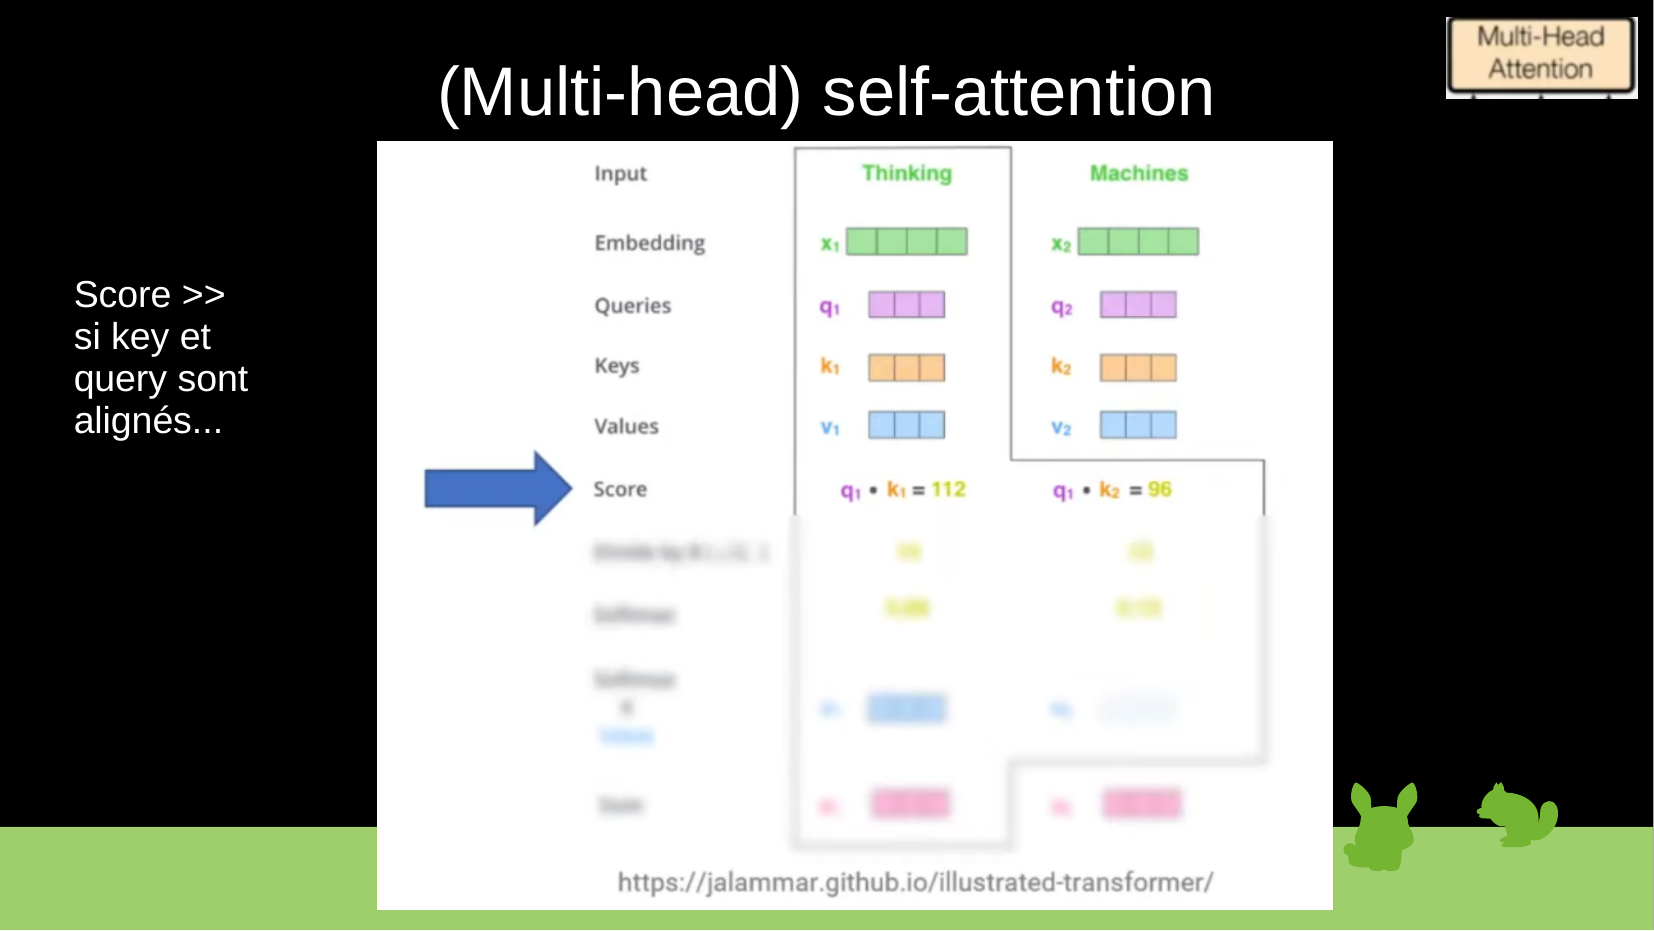

# (Multi-head) self-attention
512
Score >> si key et query sont alignés...